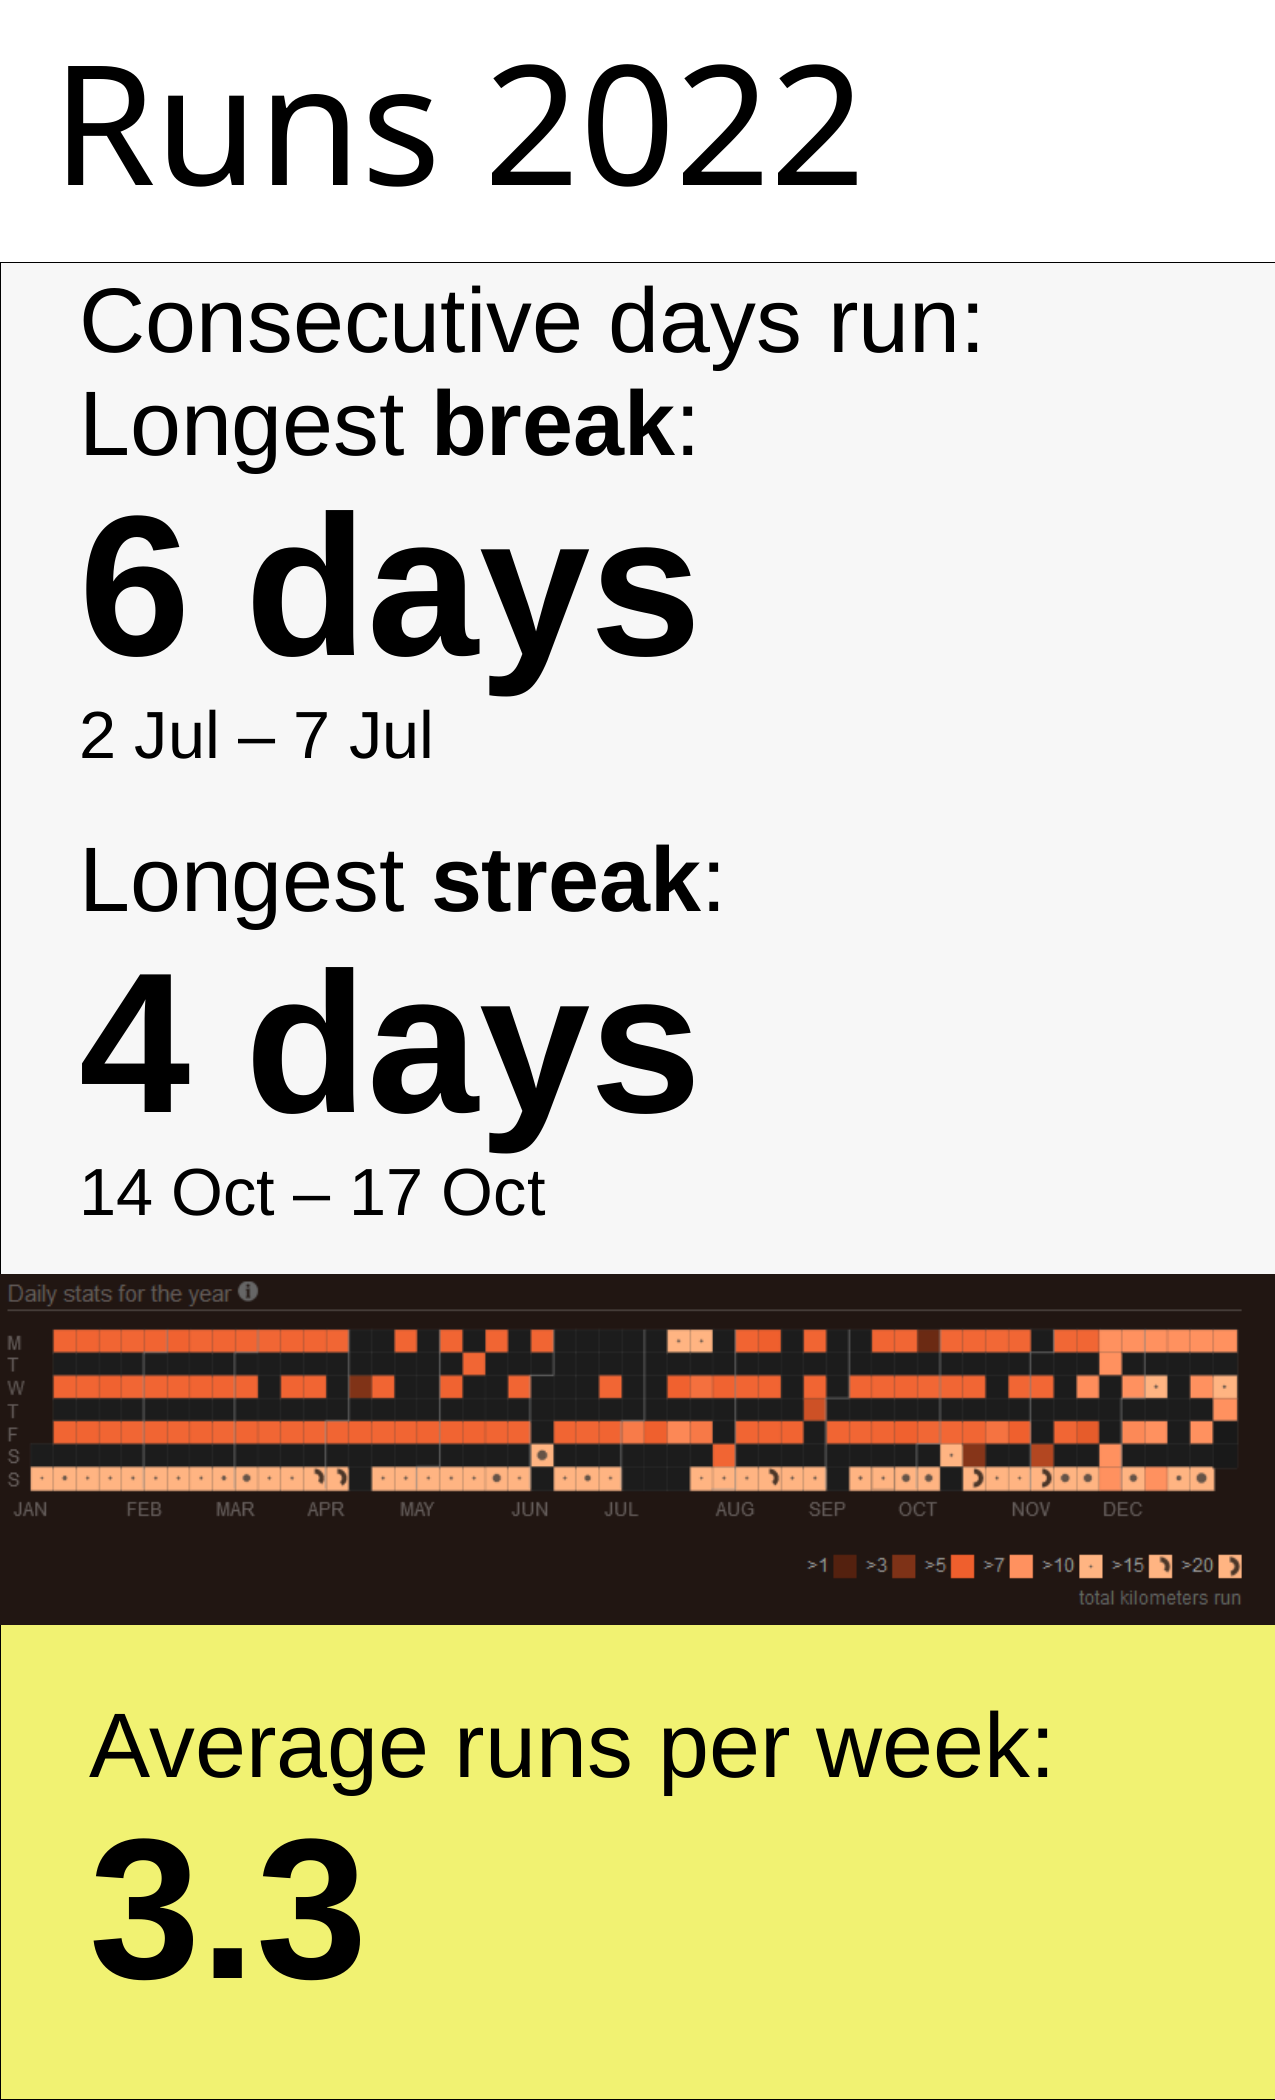

Runs 2022
Consecutive days run:
Longest break:
6 days
2 Jul – 7 Jul
Longest streak:
4 days
14 Oct – 17 Oct
Average runs per week:
3.3